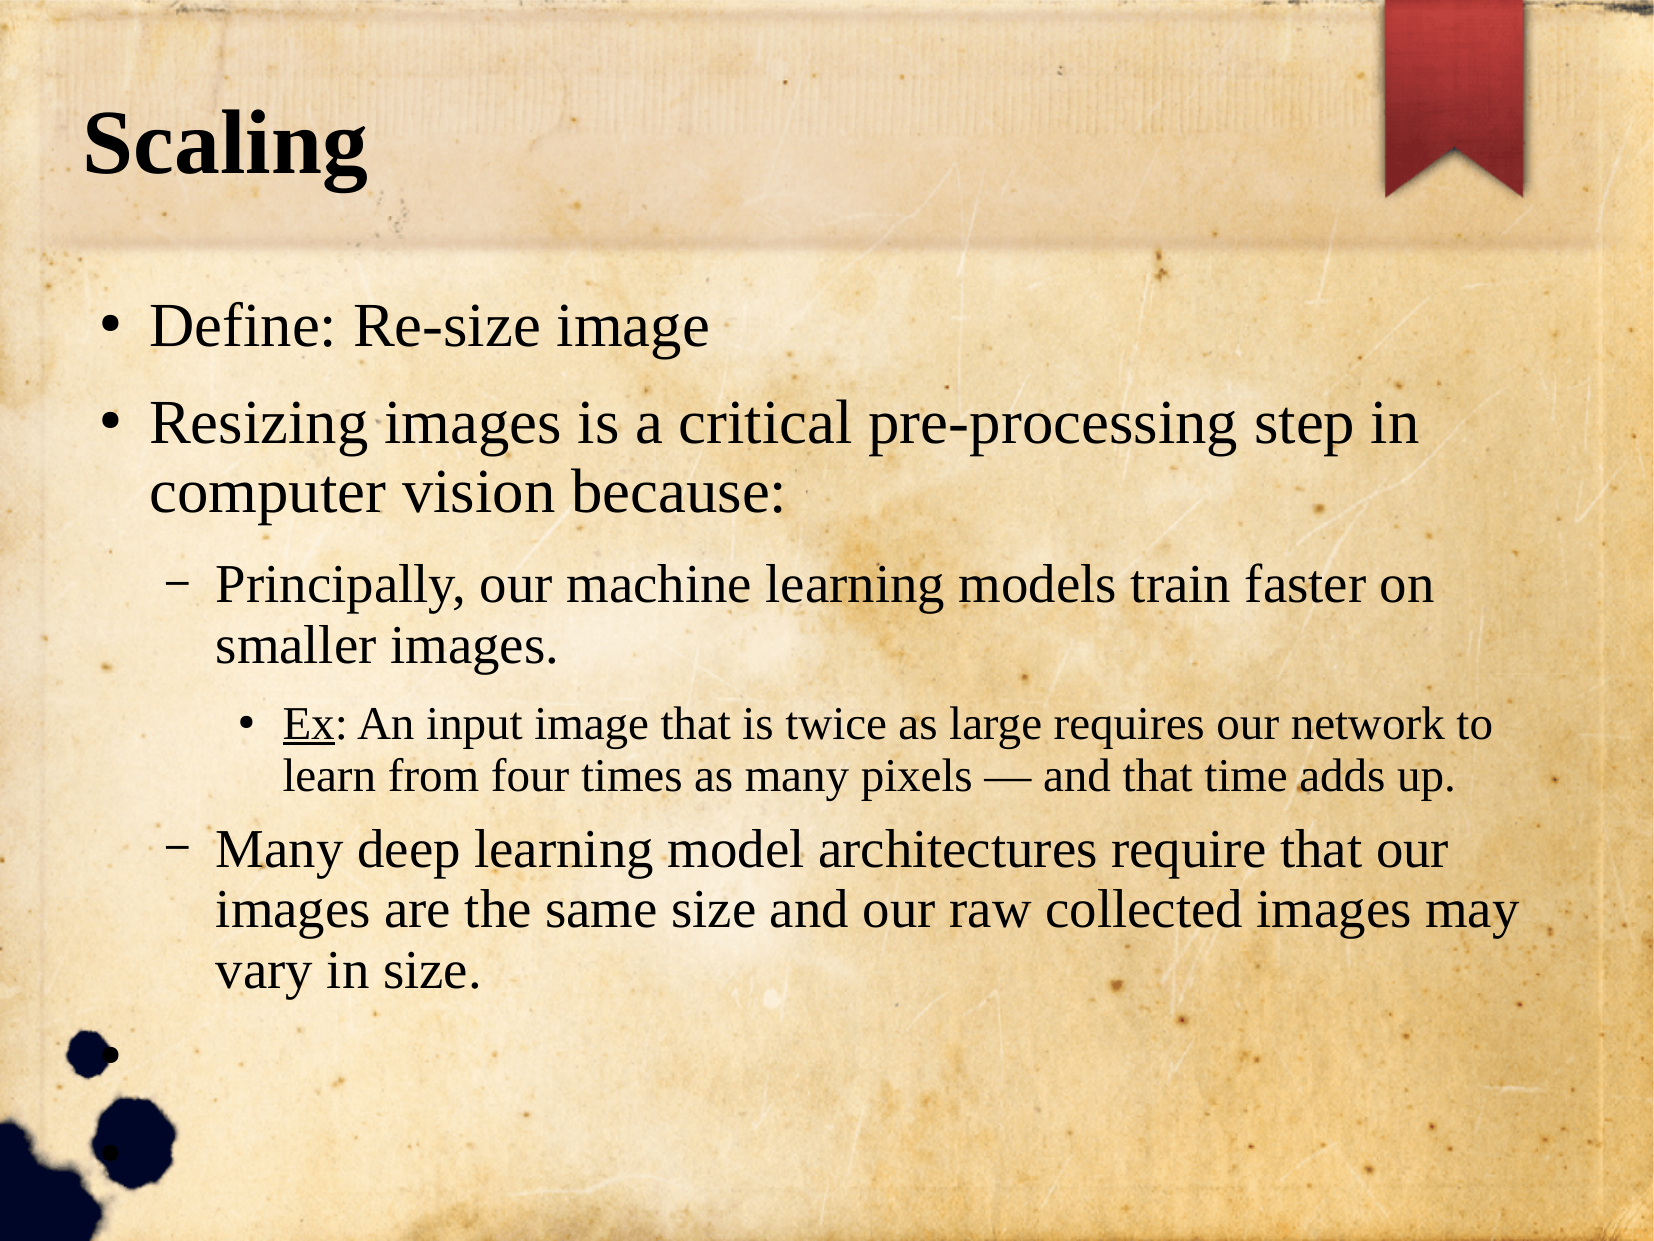

# Scaling
Define: Re-size image
Resizing images is a critical pre-processing step in computer vision because:
Principally, our machine learning models train faster on smaller images.
Ex: An input image that is twice as large requires our network to learn from four times as many pixels — and that time adds up.
Many deep learning model architectures require that our images are the same size and our raw collected images may vary in size.